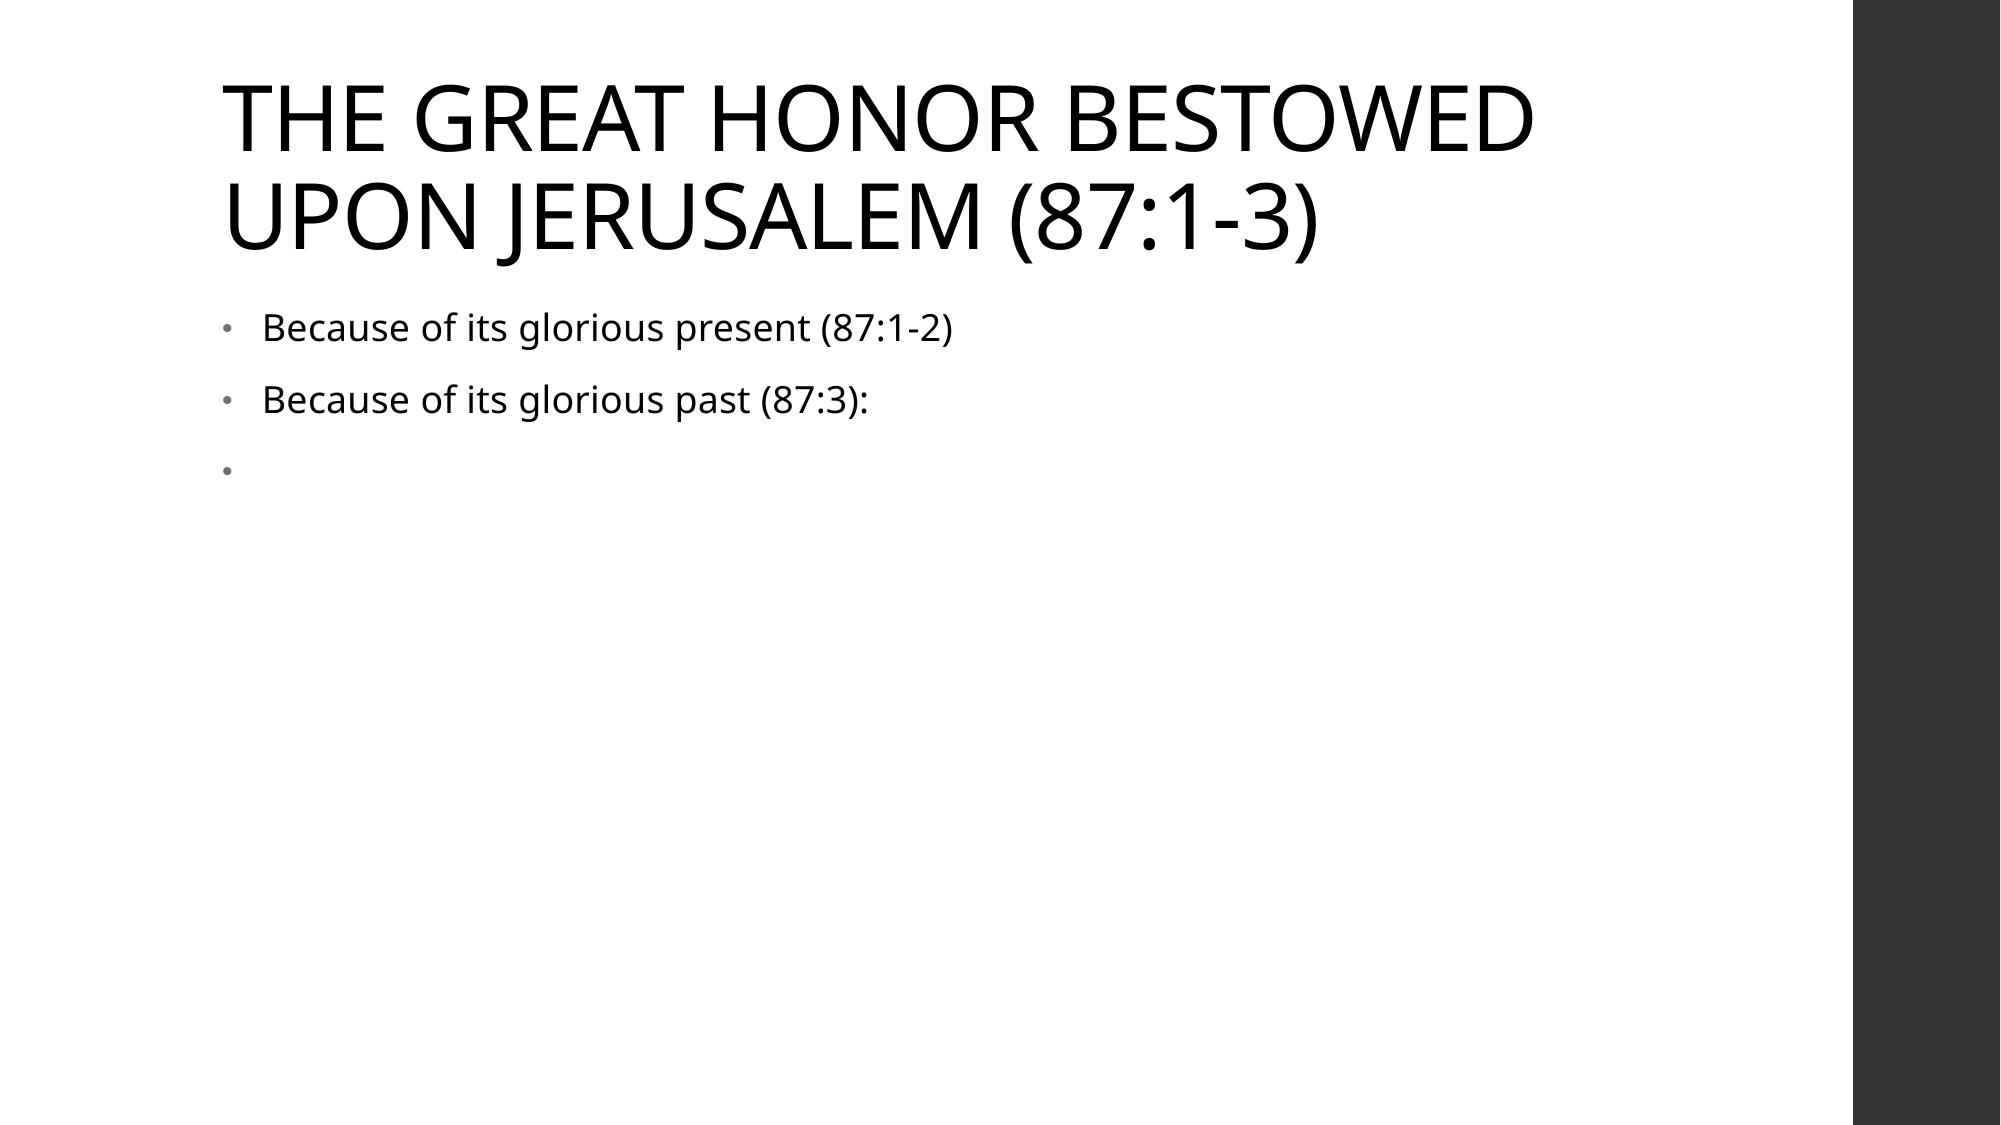

# THE GREAT HONOR BESTOWED UPON JERUSALEM (87:1-3)
 Because of its glorious present (87:1-2)
 Because of its glorious past (87:3):